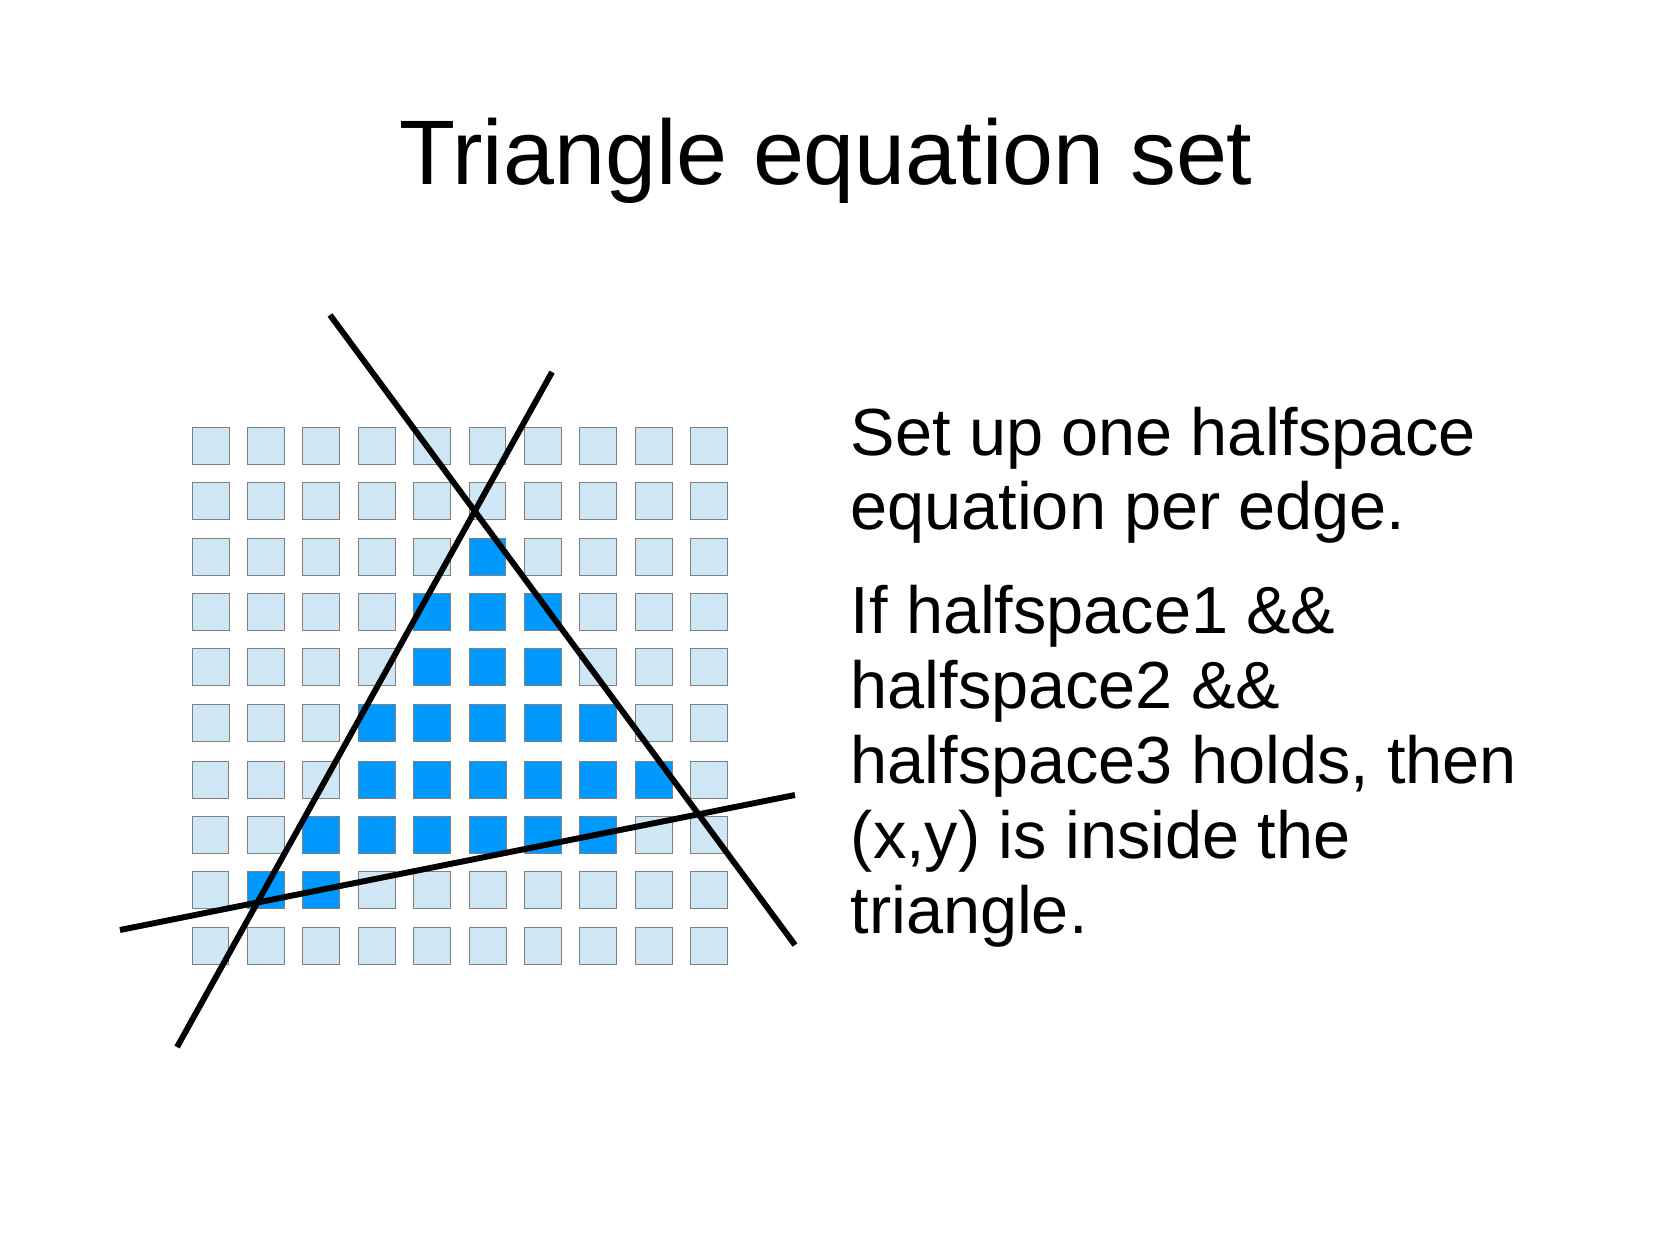

# Triangle equation set
Set up one halfspace equation per edge.
If halfspace1 && halfspace2 && halfspace3 holds, then (x,y) is inside the triangle.